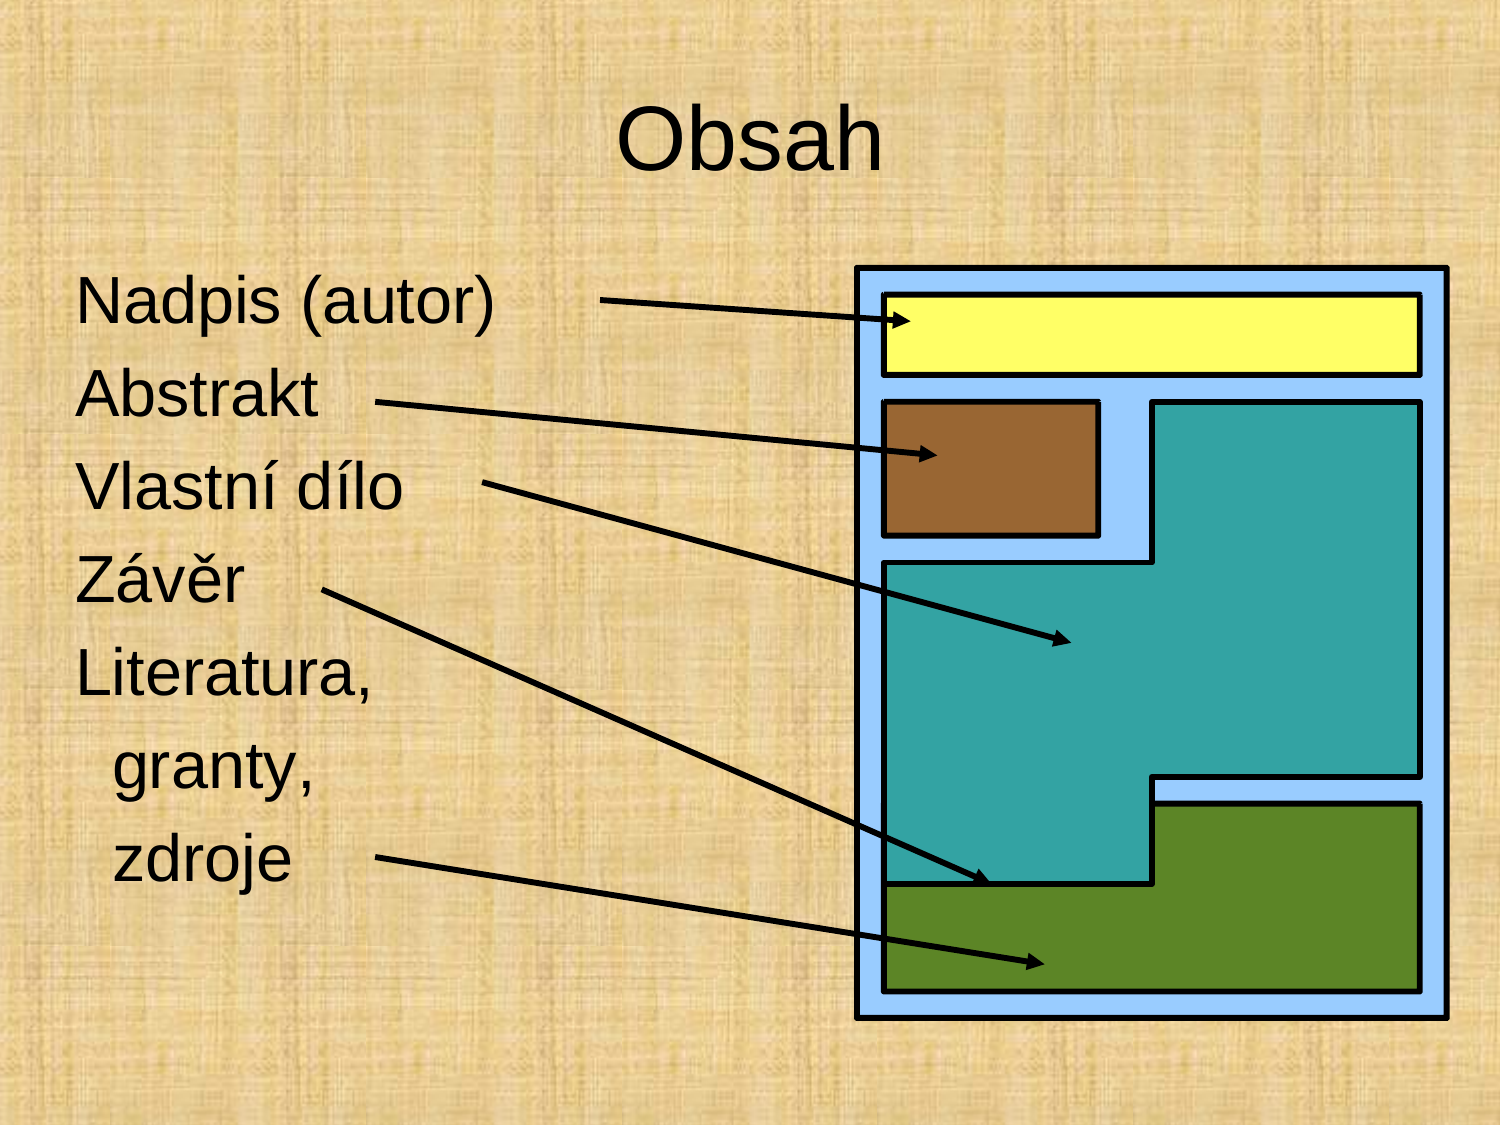

# Obsah
Nadpis (autor)
Abstrakt
Vlastní dílo
Závěr
Literatura,
 granty,
 zdroje